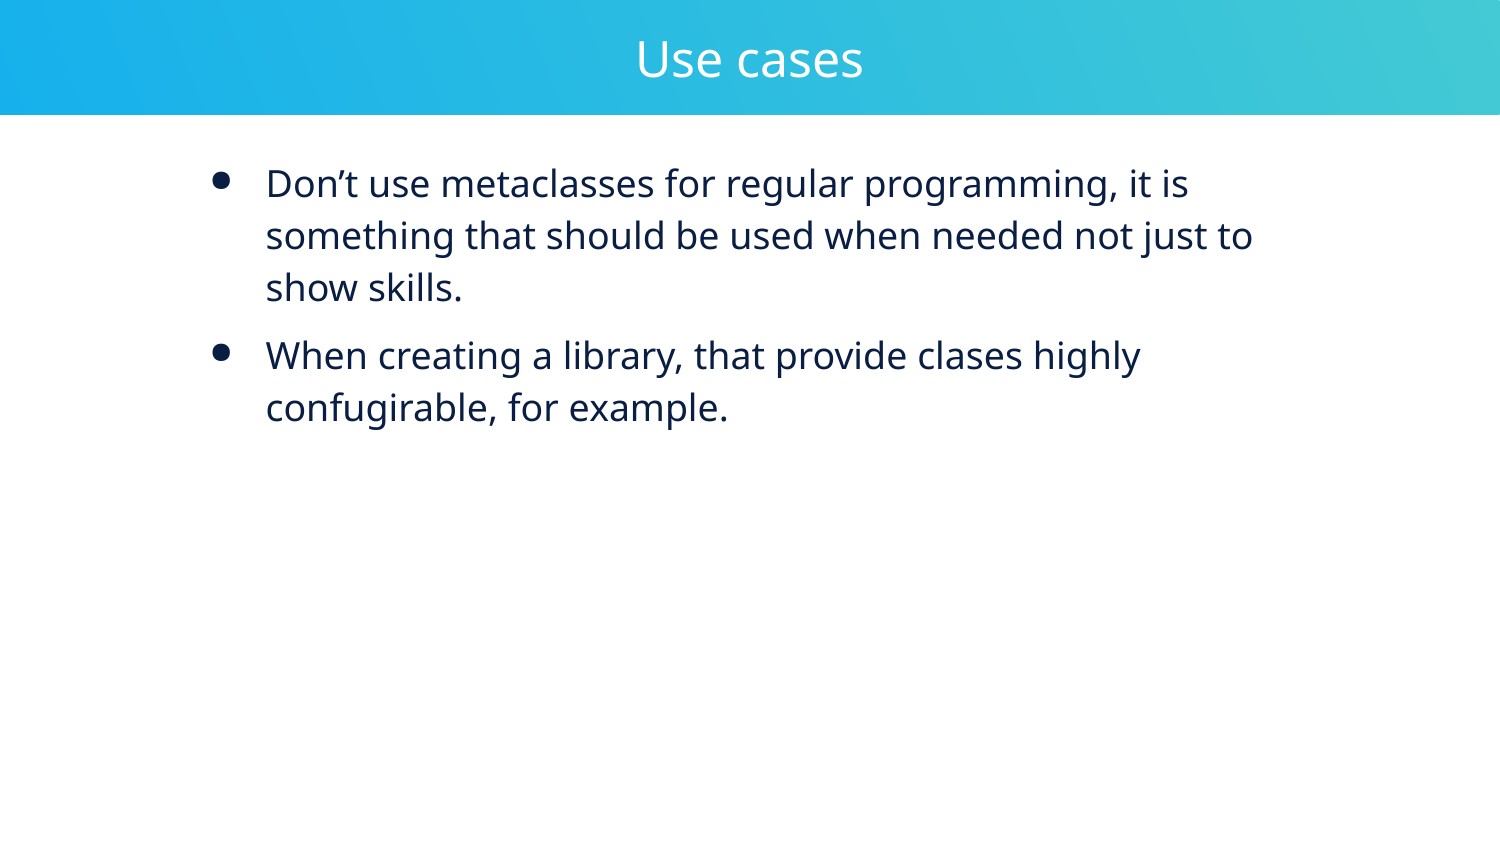

Use cases
Don’t use metaclasses for regular programming, it is something that should be used when needed not just to show skills.
When creating a library, that provide clases highly confugirable, for example.